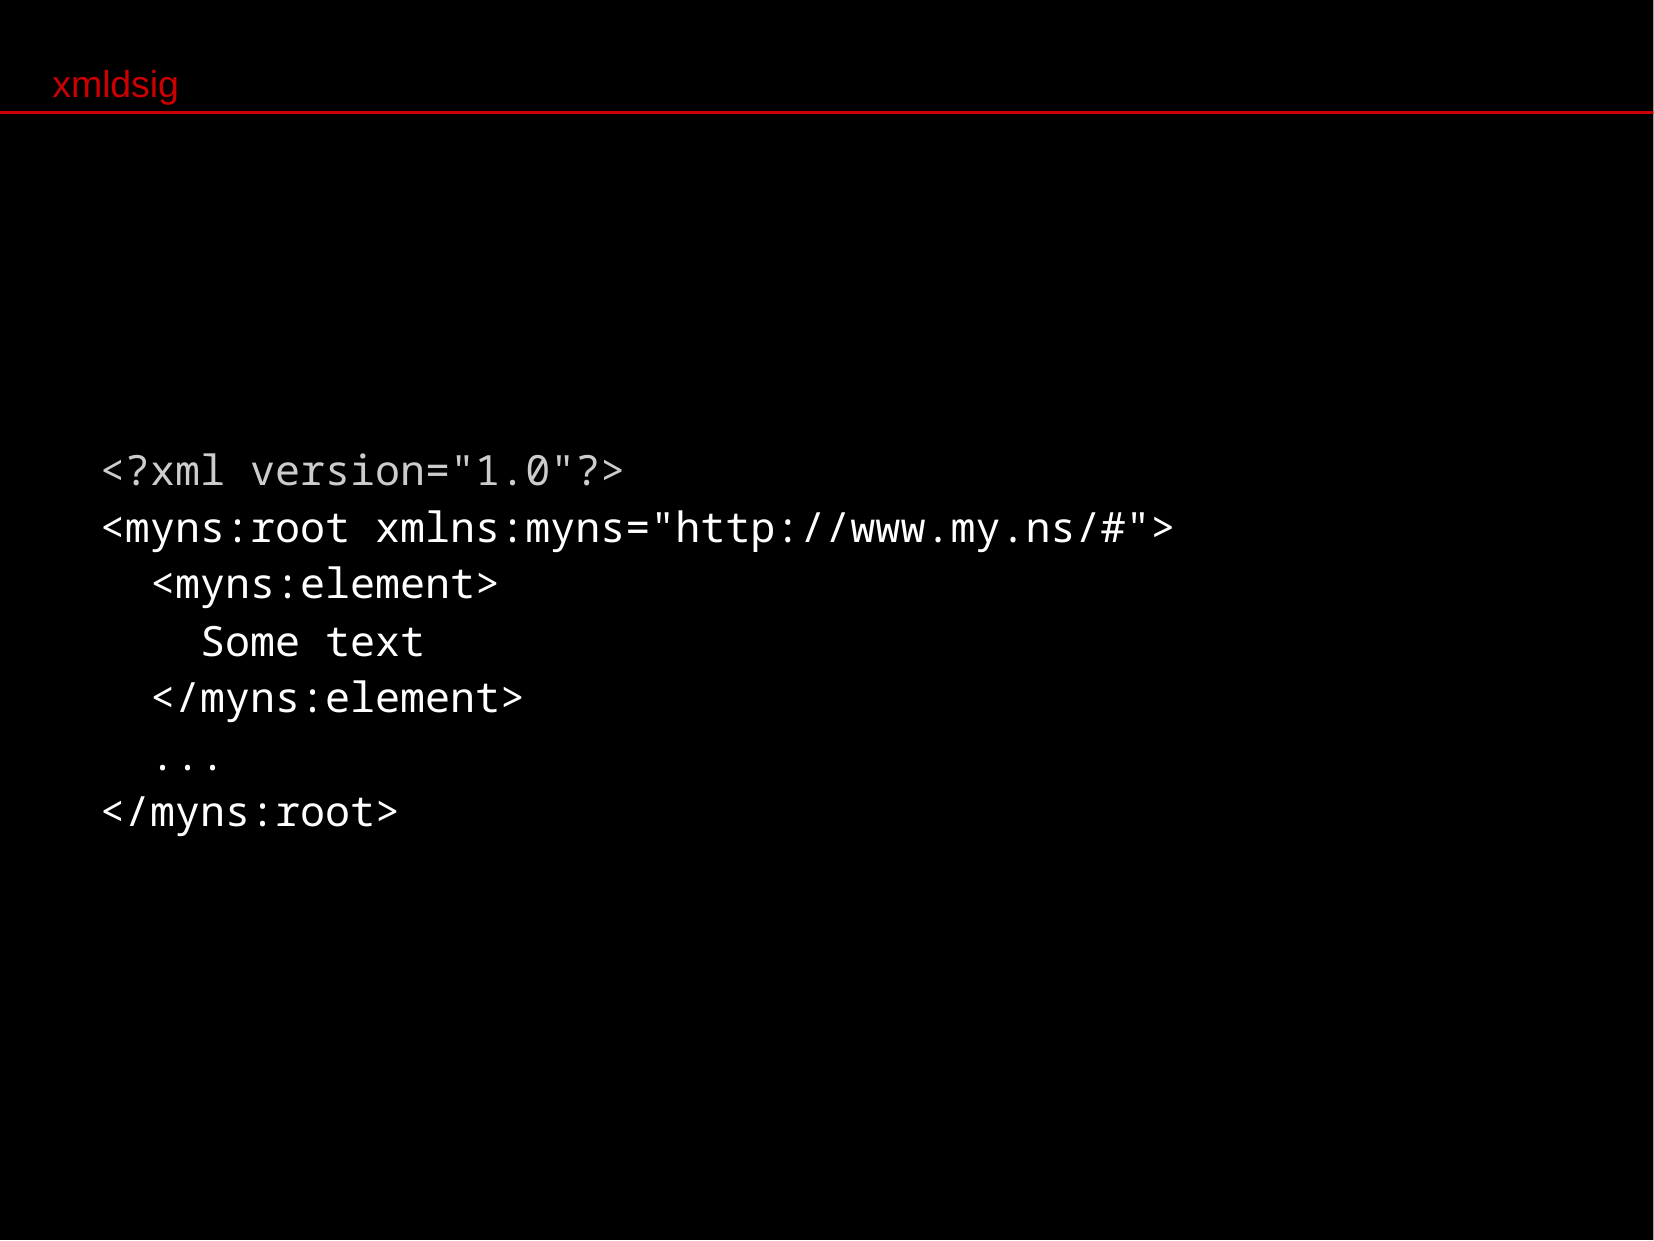

# <?xml version="1.0"?>
 <myns:root xmlns:myns="http://www.my.ns/#">
 <myns:element>
 Some text
 </myns:element>
 ...
 </myns:root>
xmldsig